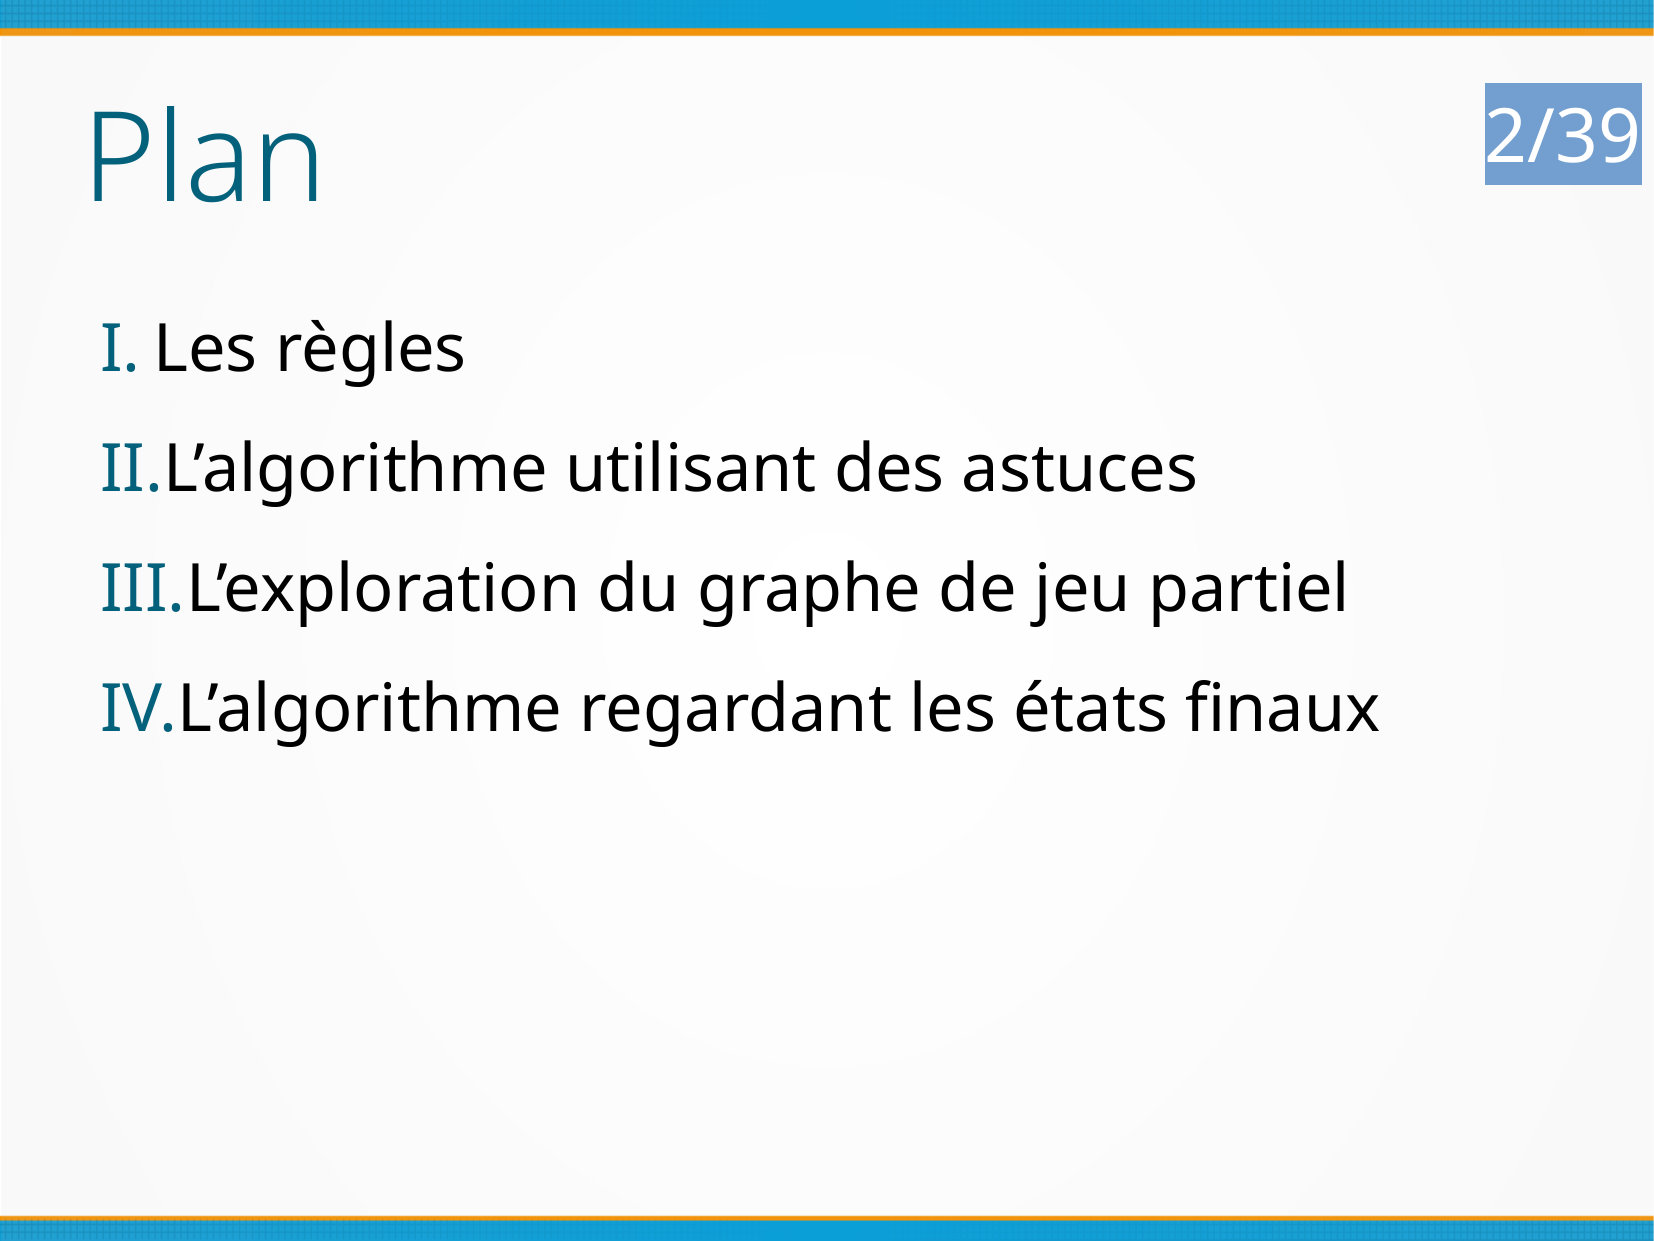

# Plan
2
Les règles
L’algorithme utilisant des astuces
L’exploration du graphe de jeu partiel
L’algorithme regardant les états finaux